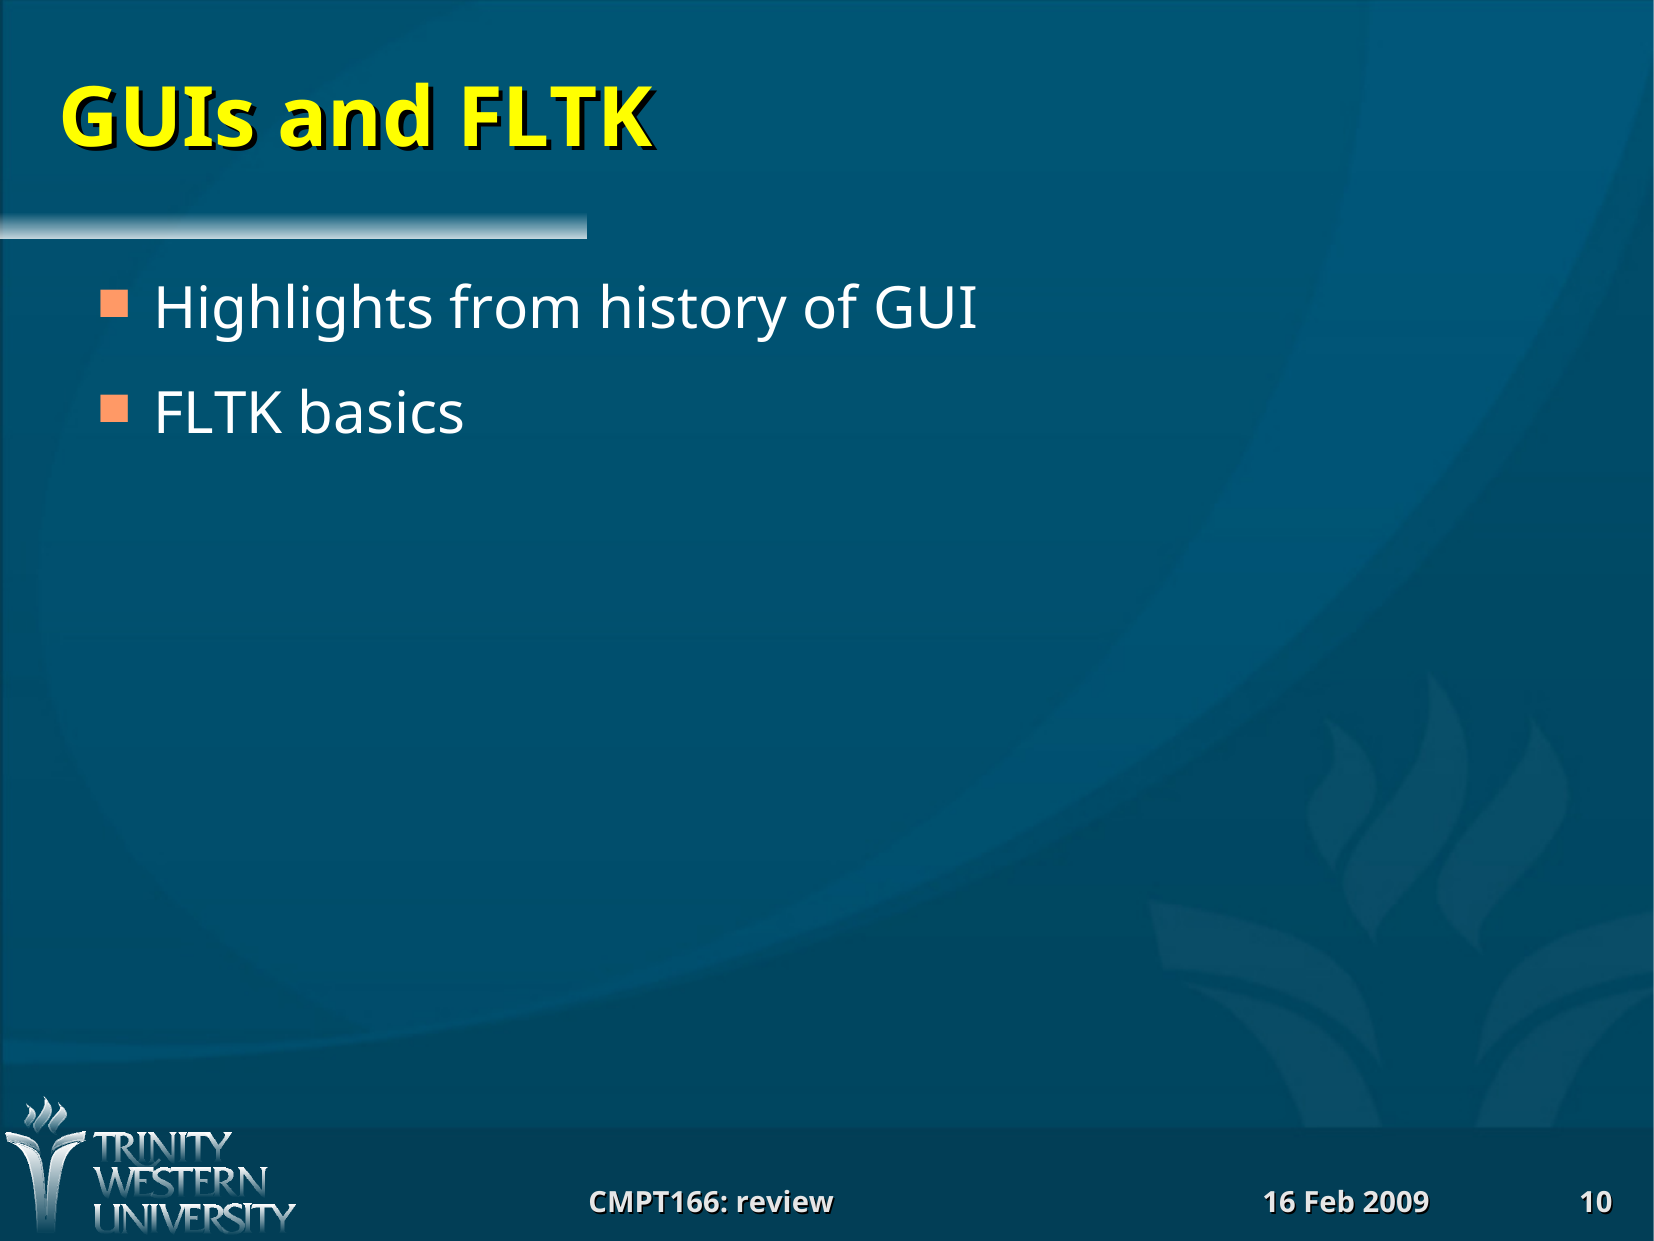

# GUIs and FLTK
Highlights from history of GUI
FLTK basics
CMPT166: review
16 Feb 2009
10